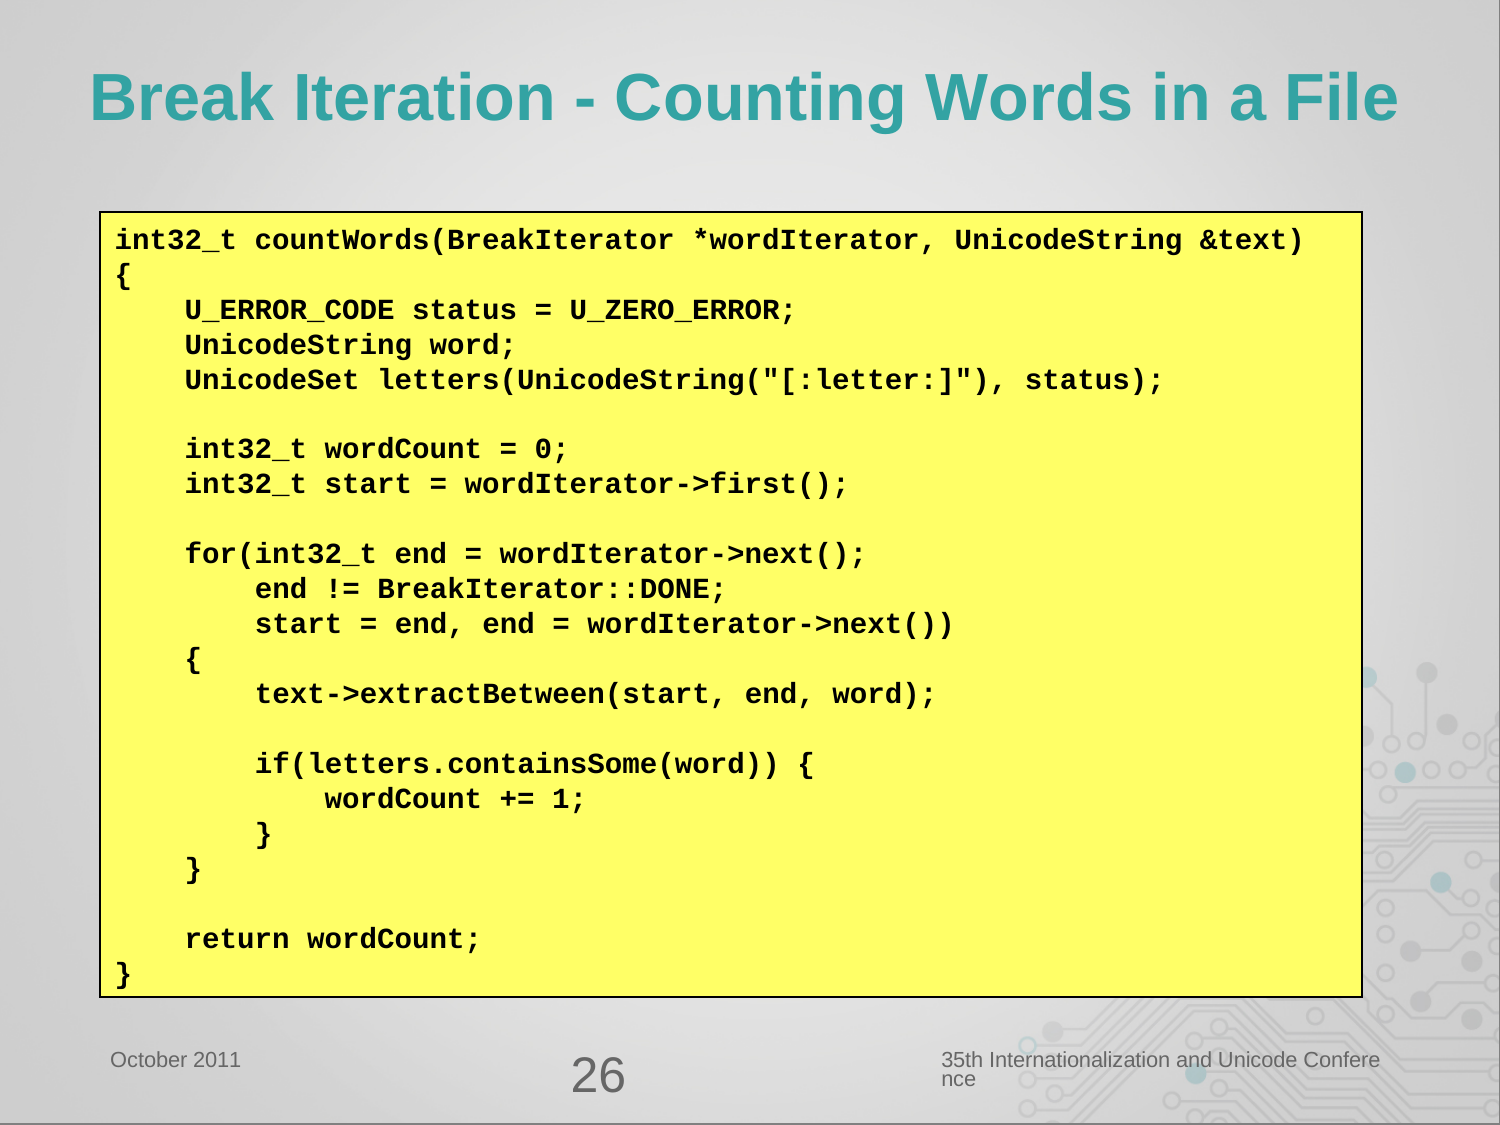

# Break Iteration - Counting Words in a File
int32_t countWords(BreakIterator *wordIterator, UnicodeString &text)
{
 U_ERROR_CODE status = U_ZERO_ERROR;
 UnicodeString word;
 UnicodeSet letters(UnicodeString("[:letter:]"), status);
 int32_t wordCount = 0;
 int32_t start = wordIterator->first();
 for(int32_t end = wordIterator->next();
 end != BreakIterator::DONE;
 start = end, end = wordIterator->next())
 {
 text->extractBetween(start, end, word);
 if(letters.containsSome(word)) {
 wordCount += 1;
 }
 }
 return wordCount;
}
October 2011
26
35th Internationalization and Unicode Conference